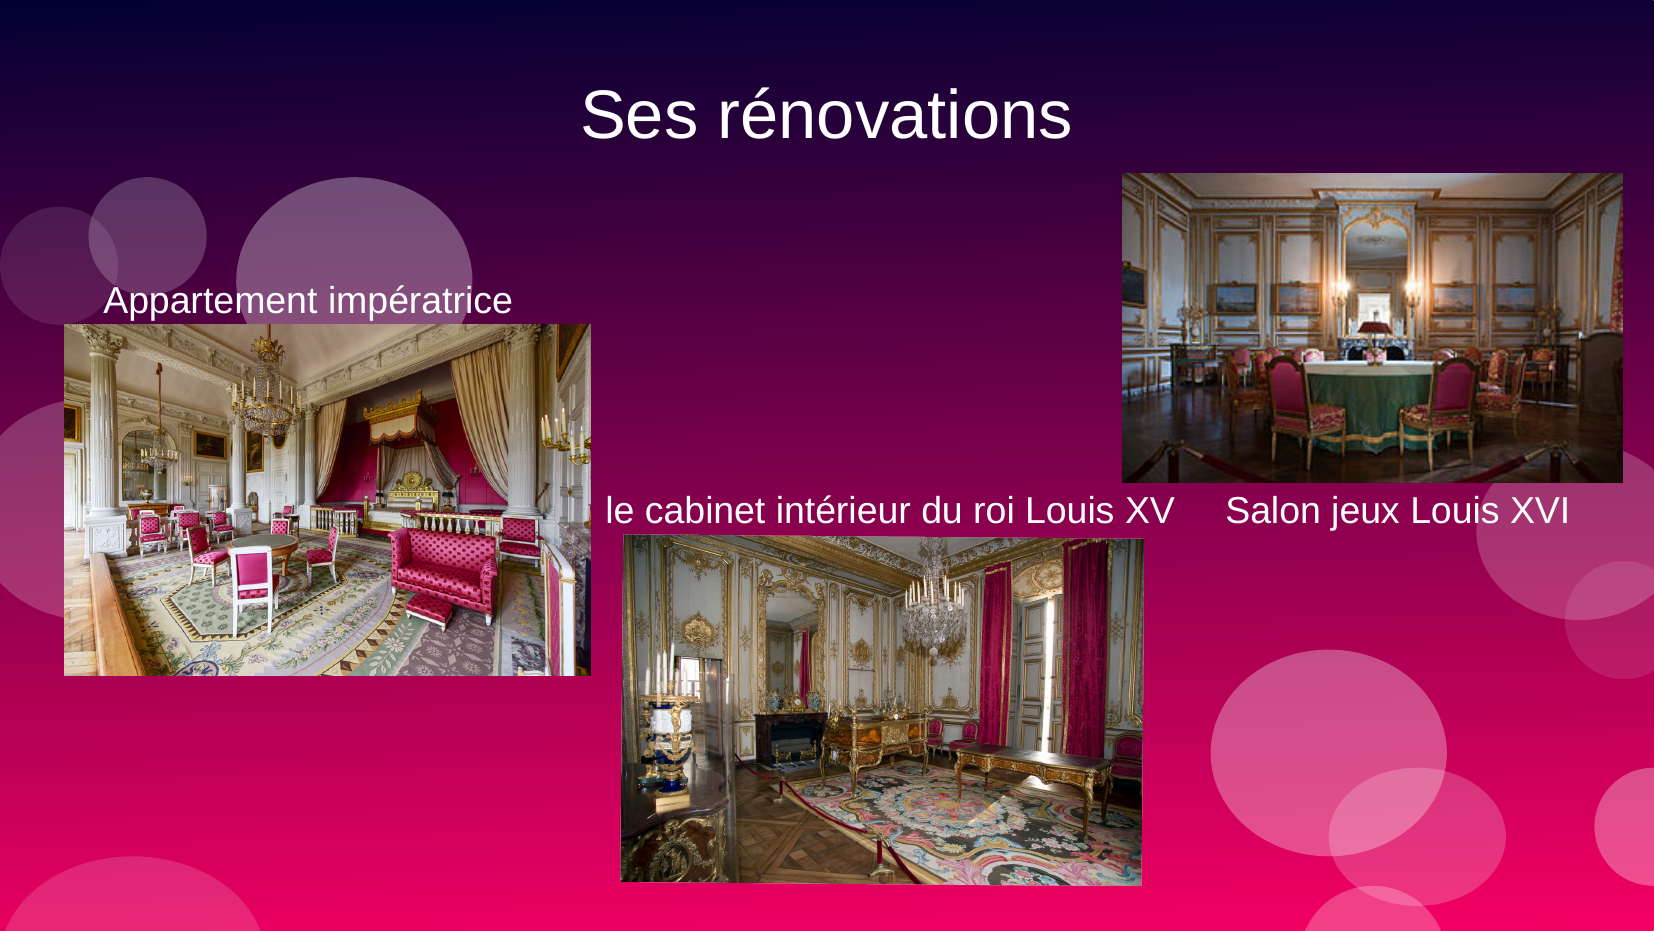

# Ses rénovations
Appartement impératrice
le cabinet intérieur du roi Louis XV
Salon jeux Louis XVI